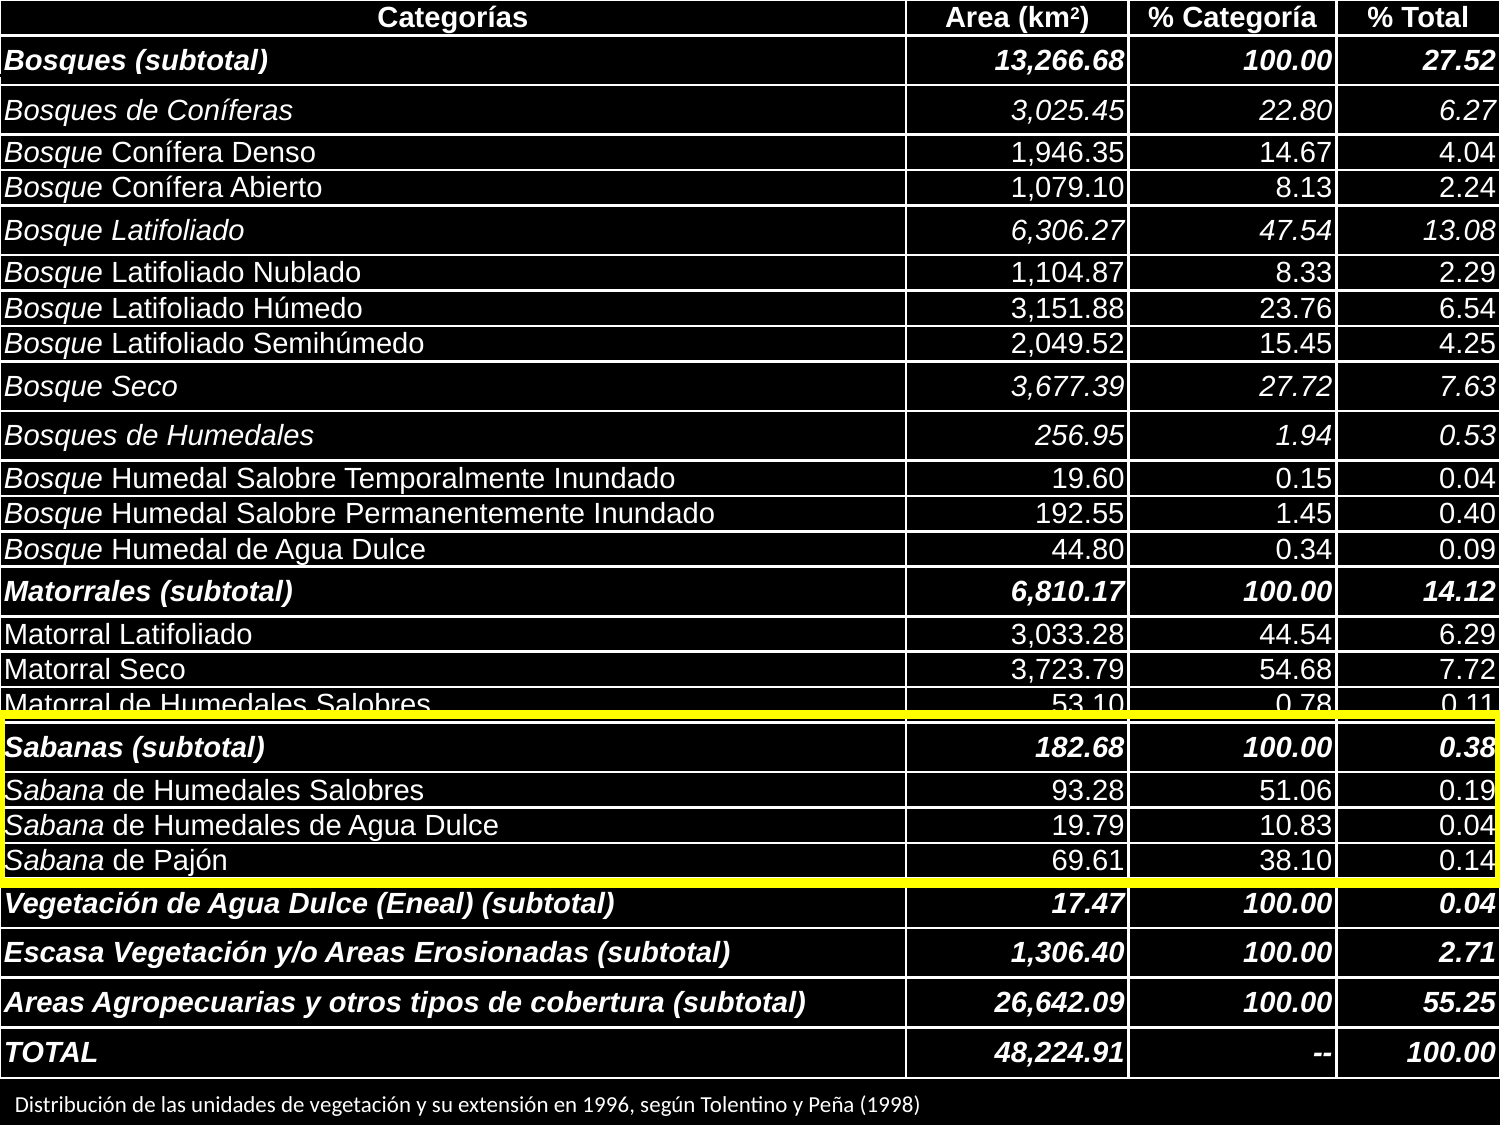

| Categorías | Area (km2) | % Categoría | % Total |
| --- | --- | --- | --- |
| Bosques (subtotal) | 13,266.68 | 100.00 | 27.52 |
| Bosques de Coníferas | 3,025.45 | 22.80 | 6.27 |
| Bosque Conífera Denso | 1,946.35 | 14.67 | 4.04 |
| Bosque Conífera Abierto | 1,079.10 | 8.13 | 2.24 |
| Bosque Latifoliado | 6,306.27 | 47.54 | 13.08 |
| Bosque Latifoliado Nublado | 1,104.87 | 8.33 | 2.29 |
| Bosque Latifoliado Húmedo | 3,151.88 | 23.76 | 6.54 |
| Bosque Latifoliado Semihúmedo | 2,049.52 | 15.45 | 4.25 |
| Bosque Seco | 3,677.39 | 27.72 | 7.63 |
| Bosques de Humedales | 256.95 | 1.94 | 0.53 |
| Bosque Humedal Salobre Temporalmente Inundado | 19.60 | 0.15 | 0.04 |
| Bosque Humedal Salobre Permanentemente Inundado | 192.55 | 1.45 | 0.40 |
| Bosque Humedal de Agua Dulce | 44.80 | 0.34 | 0.09 |
| Matorrales (subtotal) | 6,810.17 | 100.00 | 14.12 |
| Matorral Latifoliado | 3,033.28 | 44.54 | 6.29 |
| Matorral Seco | 3,723.79 | 54.68 | 7.72 |
| Matorral de Humedales Salobres | 53.10 | 0.78 | 0.11 |
| Sabanas (subtotal) | 182.68 | 100.00 | 0.38 |
| Sabana de Humedales Salobres | 93.28 | 51.06 | 0.19 |
| Sabana de Humedales de Agua Dulce | 19.79 | 10.83 | 0.04 |
| Sabana de Pajón | 69.61 | 38.10 | 0.14 |
| Vegetación de Agua Dulce (Eneal) (subtotal) | 17.47 | 100.00 | 0.04 |
| Escasa Vegetación y/o Areas Erosionadas (subtotal) | 1,306.40 | 100.00 | 2.71 |
| Areas Agropecuarias y otros tipos de cobertura (subtotal) | 26,642.09 | 100.00 | 55.25 |
| TOTAL | 48,224.91 | -- | 100.00 |
Distribución de las unidades de vegetación y su extensión en 1996, según Tolentino y Peña (1998)